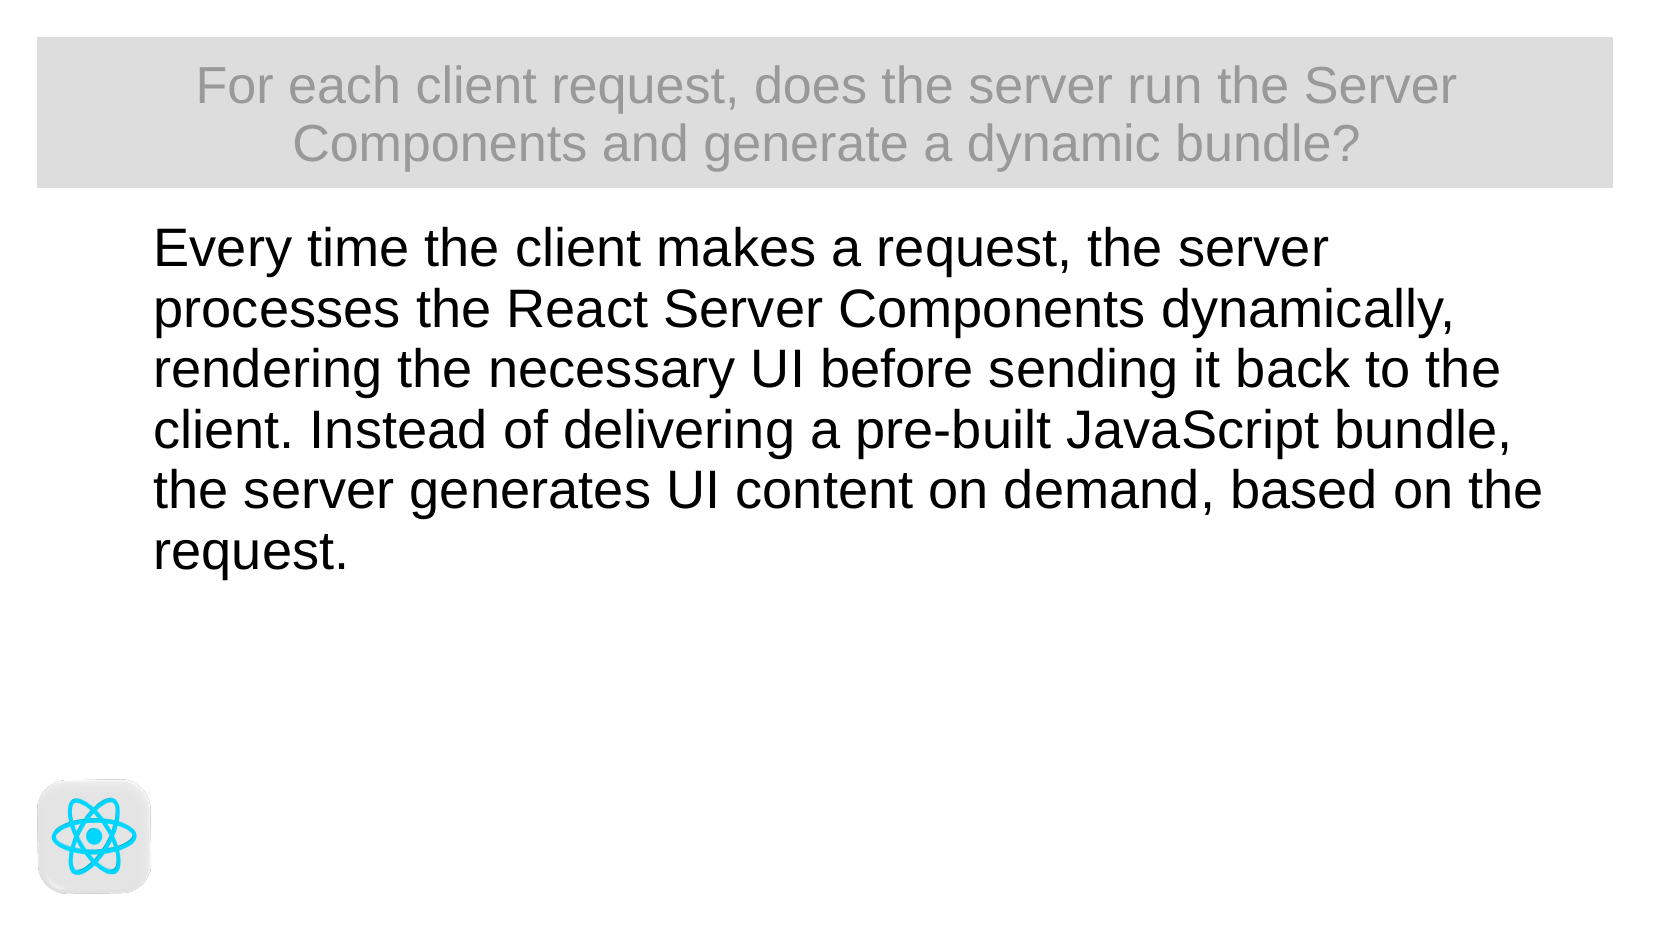

# For each client request, does the server run the Server Components and generate a dynamic bundle?
Every time the client makes a request, the server processes the React Server Components dynamically, rendering the necessary UI before sending it back to the client. Instead of delivering a pre-built JavaScript bundle, the server generates UI content on demand, based on the request.